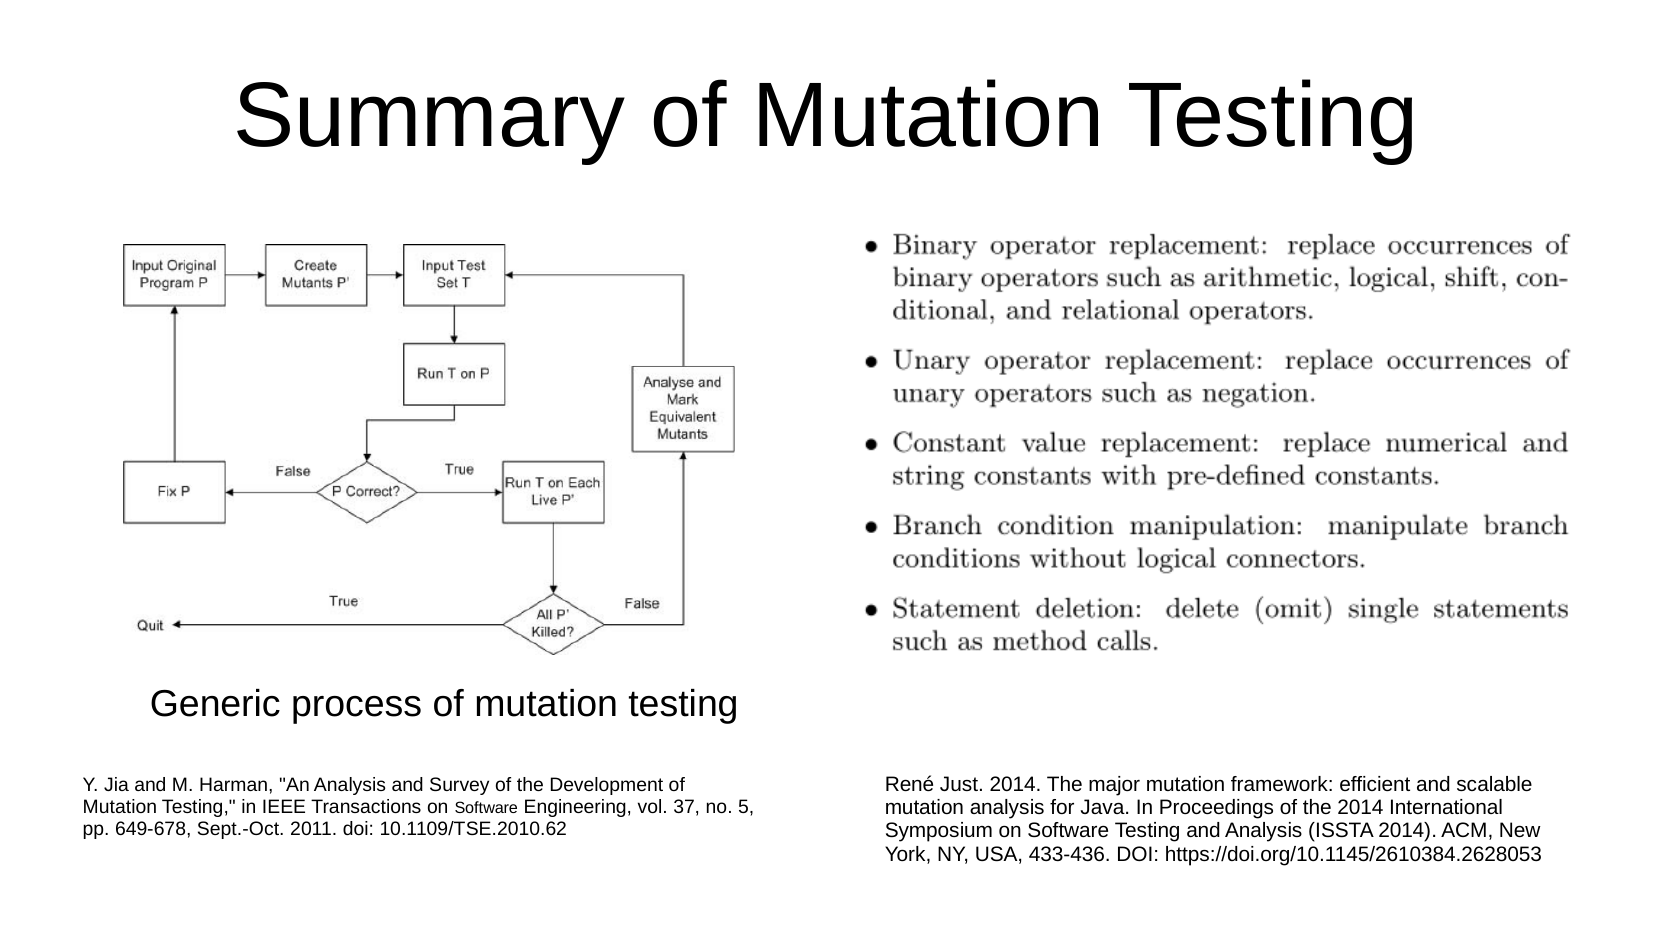

# Summary of Mutation Testing
Generic process of mutation testing
René Just. 2014. The major mutation framework: efficient and scalable mutation analysis for Java. In Proceedings of the 2014 International Symposium on Software Testing and Analysis (ISSTA 2014). ACM, New York, NY, USA, 433-436. DOI: https://doi.org/10.1145/2610384.2628053
Y. Jia and M. Harman, "An Analysis and Survey of the Development of Mutation Testing," in IEEE Transactions on Software Engineering, vol. 37, no. 5, pp. 649-678, Sept.-Oct. 2011. doi: 10.1109/TSE.2010.62